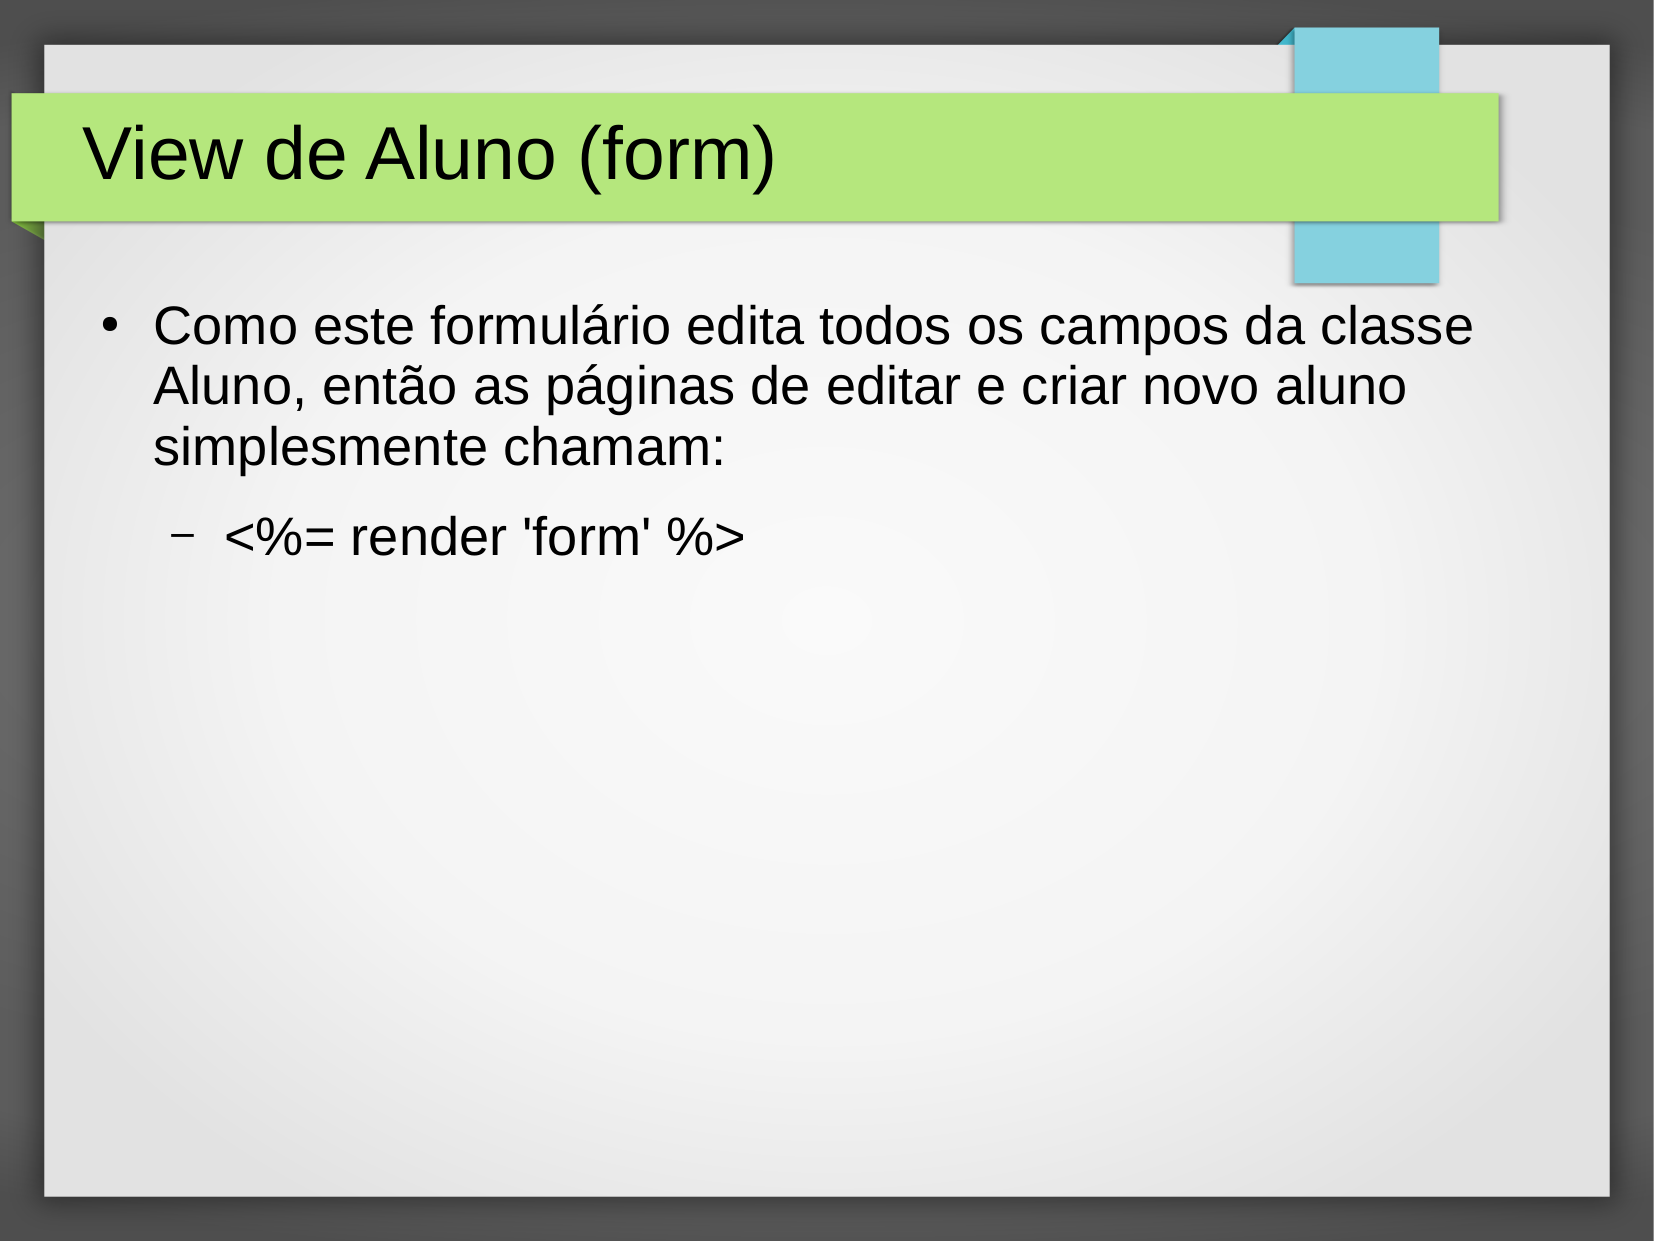

# View de Aluno (form)
Como este formulário edita todos os campos da classe Aluno, então as páginas de editar e criar novo aluno simplesmente chamam:
<%= render 'form' %>